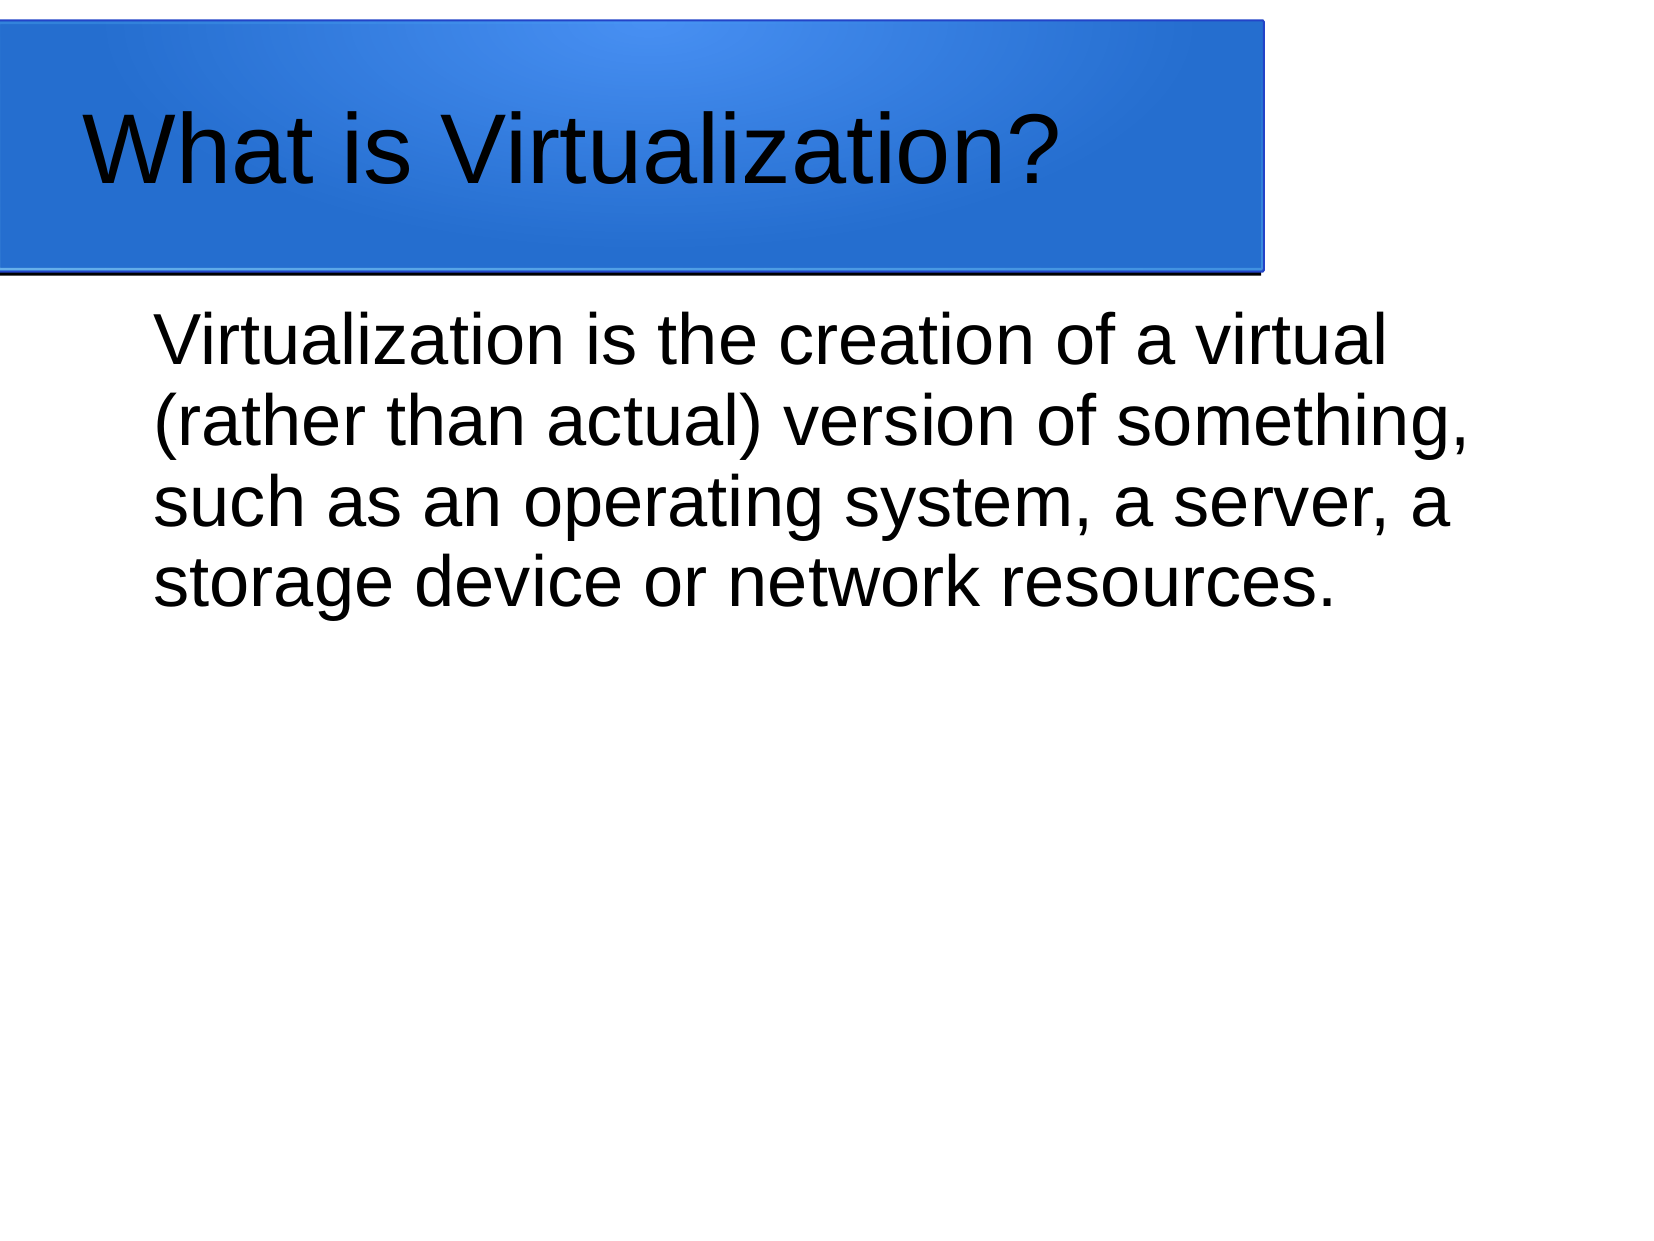

# What is Virtualization?
Virtualization is the creation of a virtual (rather than actual) version of something, such as an operating system, a server, a storage device or network resources.